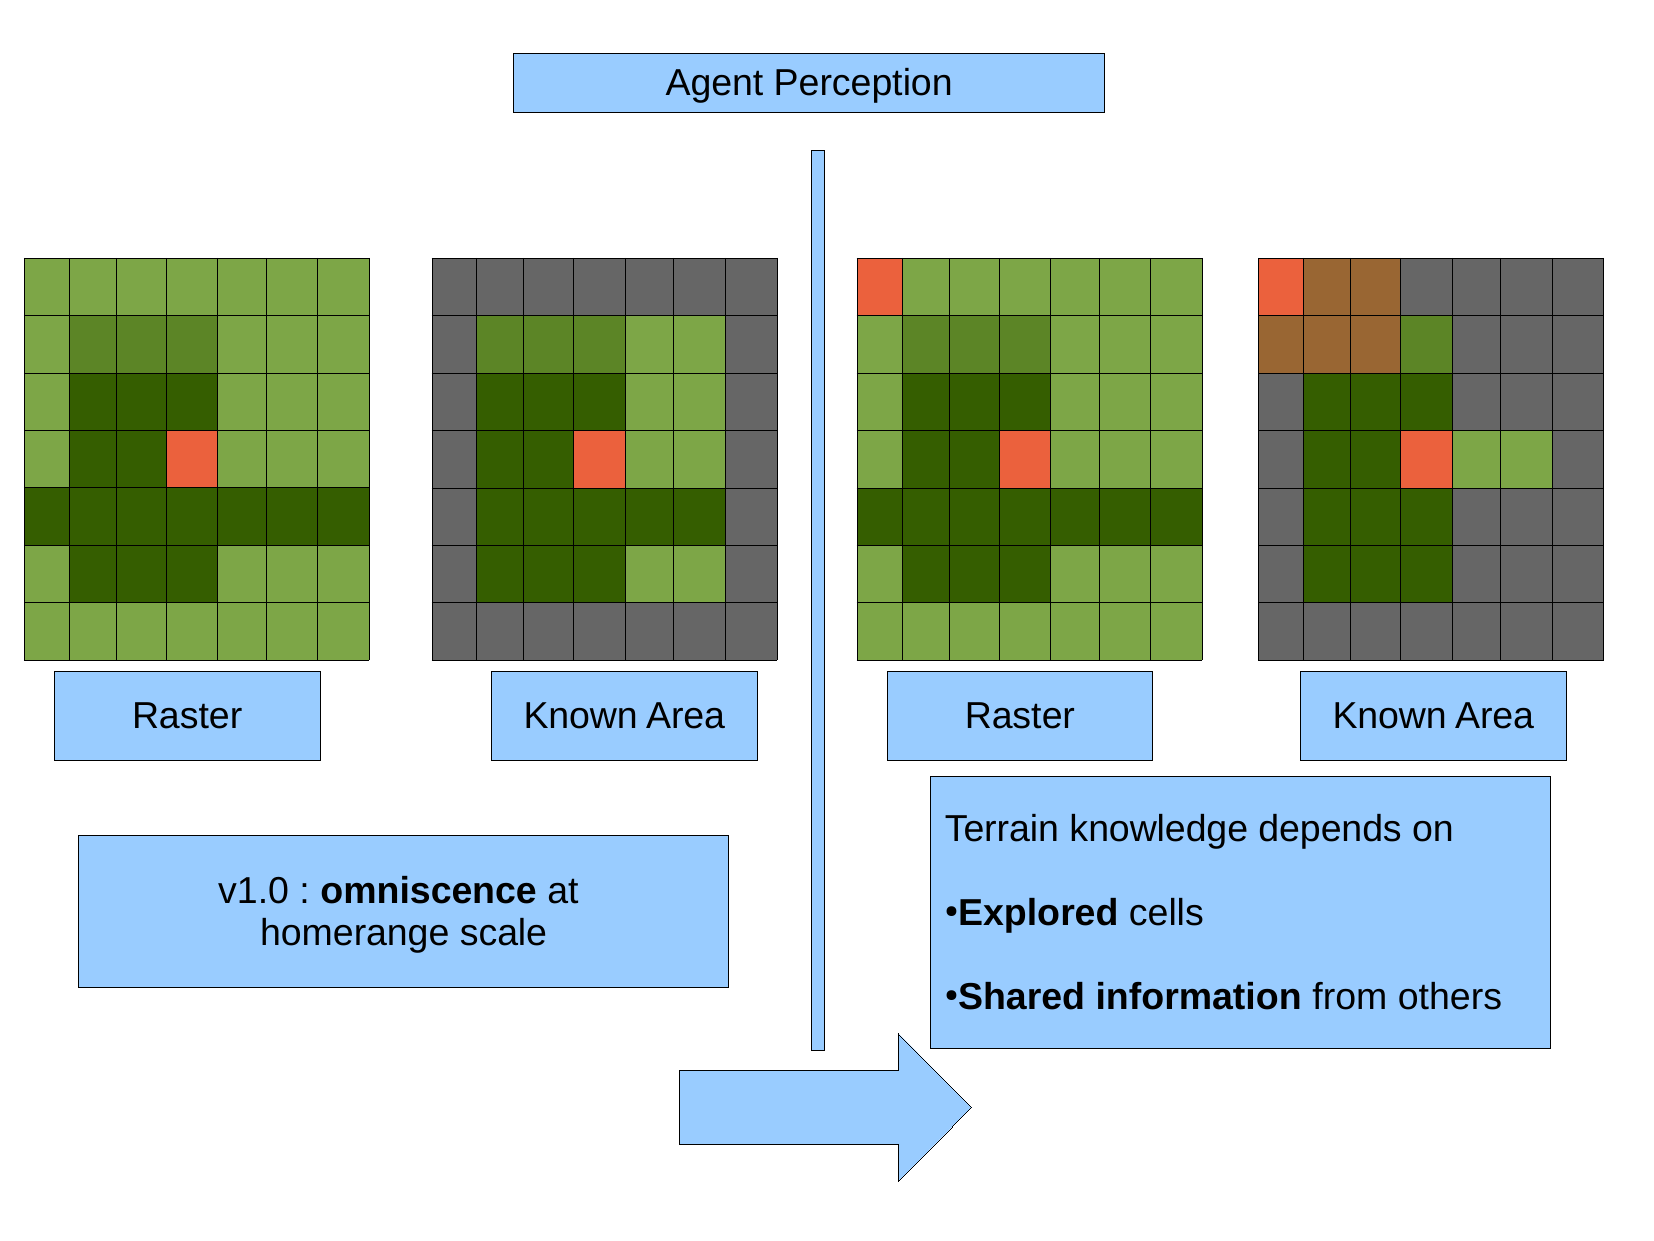

Agent Perception
| | | | | | | |
| --- | --- | --- | --- | --- | --- | --- |
| | | | | | | |
| | | | | | | |
| | | | | | | |
| | | | | | | |
| | | | | | | |
| | | | | | | |
| | | | | | | |
| --- | --- | --- | --- | --- | --- | --- |
| | | | | | | |
| | | | | | | |
| | | | | | | |
| | | | | | | |
| | | | | | | |
| | | | | | | |
| | | | | | | |
| --- | --- | --- | --- | --- | --- | --- |
| | | | | | | |
| | | | | | | |
| | | | | | | |
| | | | | | | |
| | | | | | | |
| | | | | | | |
| | | | | | | |
| --- | --- | --- | --- | --- | --- | --- |
| | | | | | | |
| | | | | | | |
| | | | | | | |
| | | | | | | |
| | | | | | | |
| | | | | | | |
Raster
Known Area
Raster
Known Area
Terrain knowledge depends on
Explored cells
Shared information from others
v1.0 : omniscence at
homerange scale